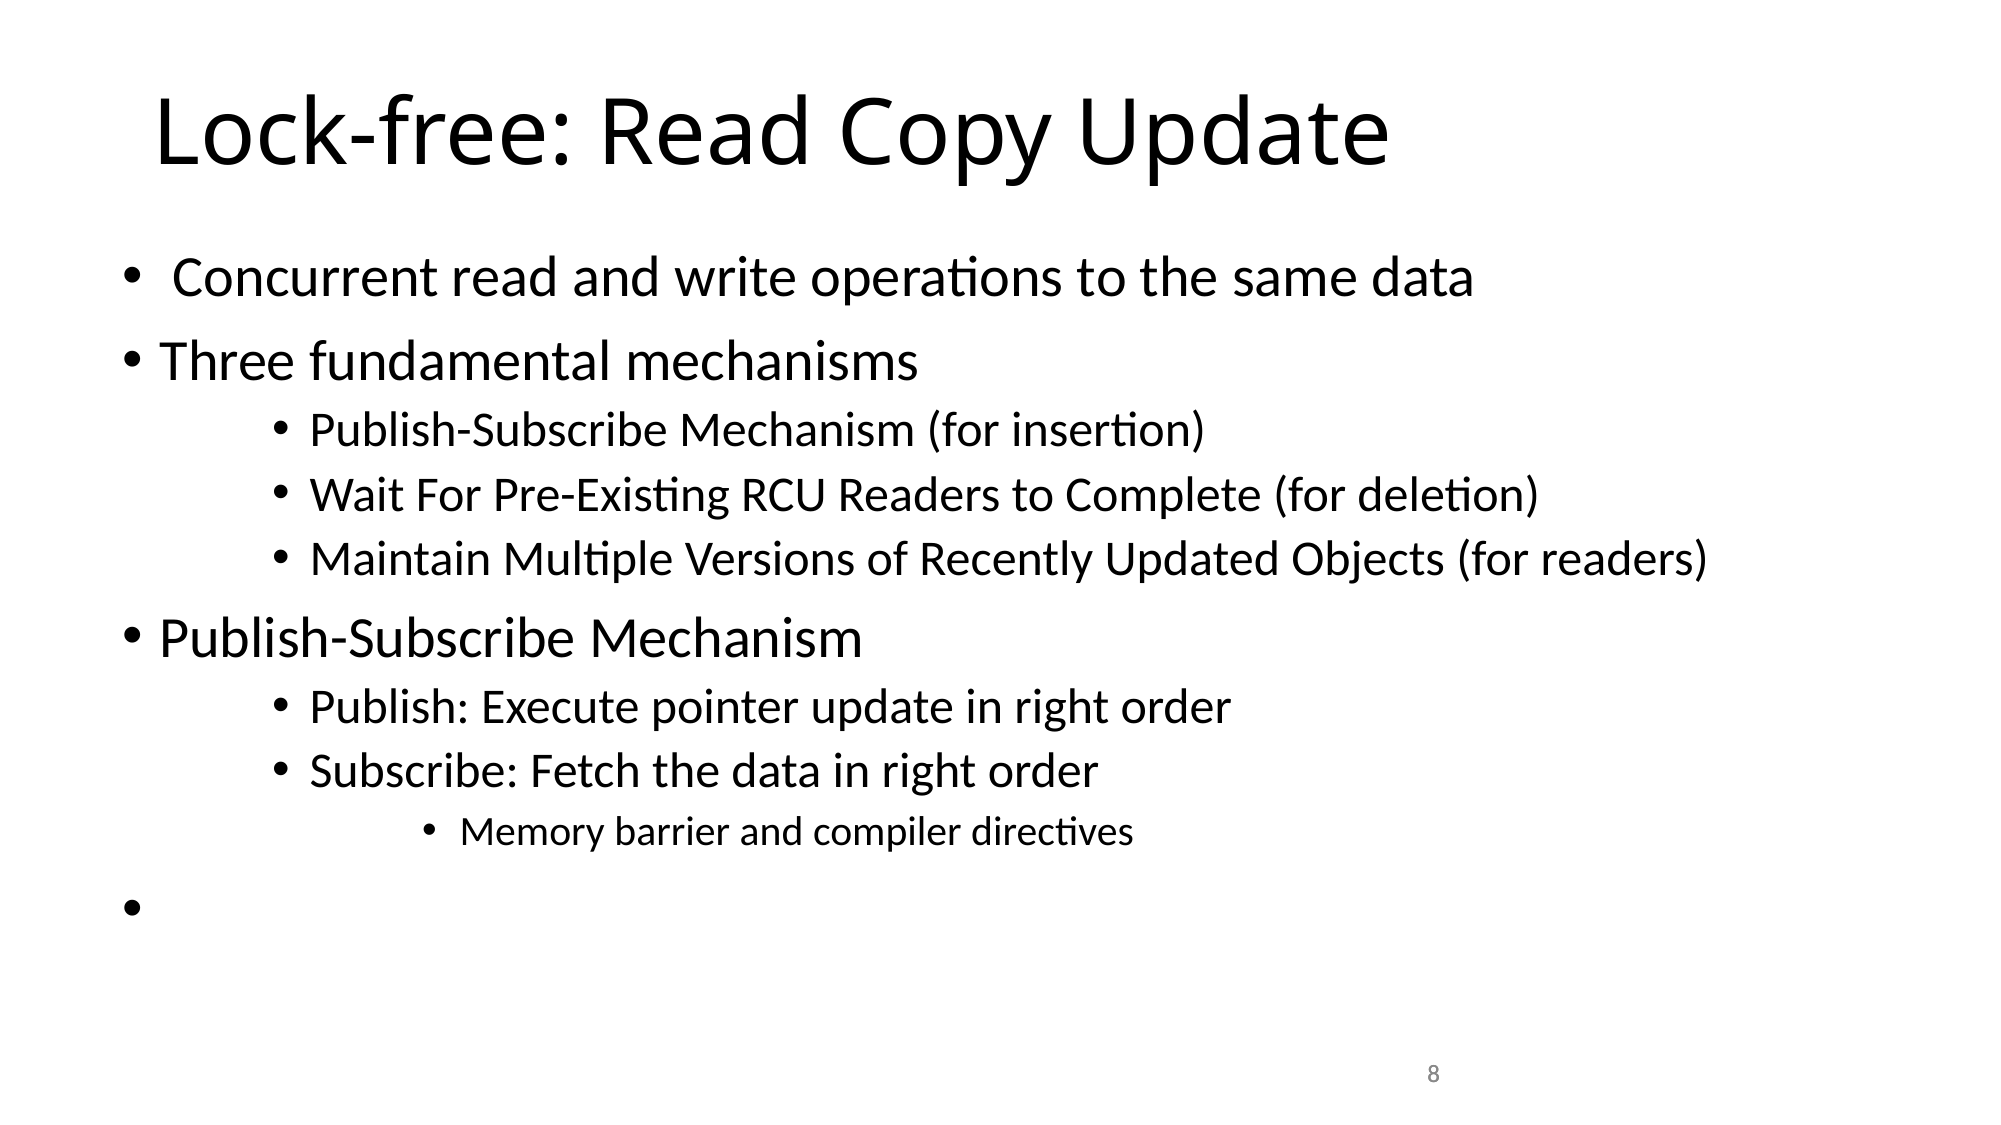

# Lock-free: Read Copy Update
 Concurrent read and write operations to the same data
Three fundamental mechanisms
Publish-Subscribe Mechanism (for insertion)
Wait For Pre-Existing RCU Readers to Complete (for deletion)
Maintain Multiple Versions of Recently Updated Objects (for readers)
Publish-Subscribe Mechanism
Publish: Execute pointer update in right order
Subscribe: Fetch the data in right order
Memory barrier and compiler directives